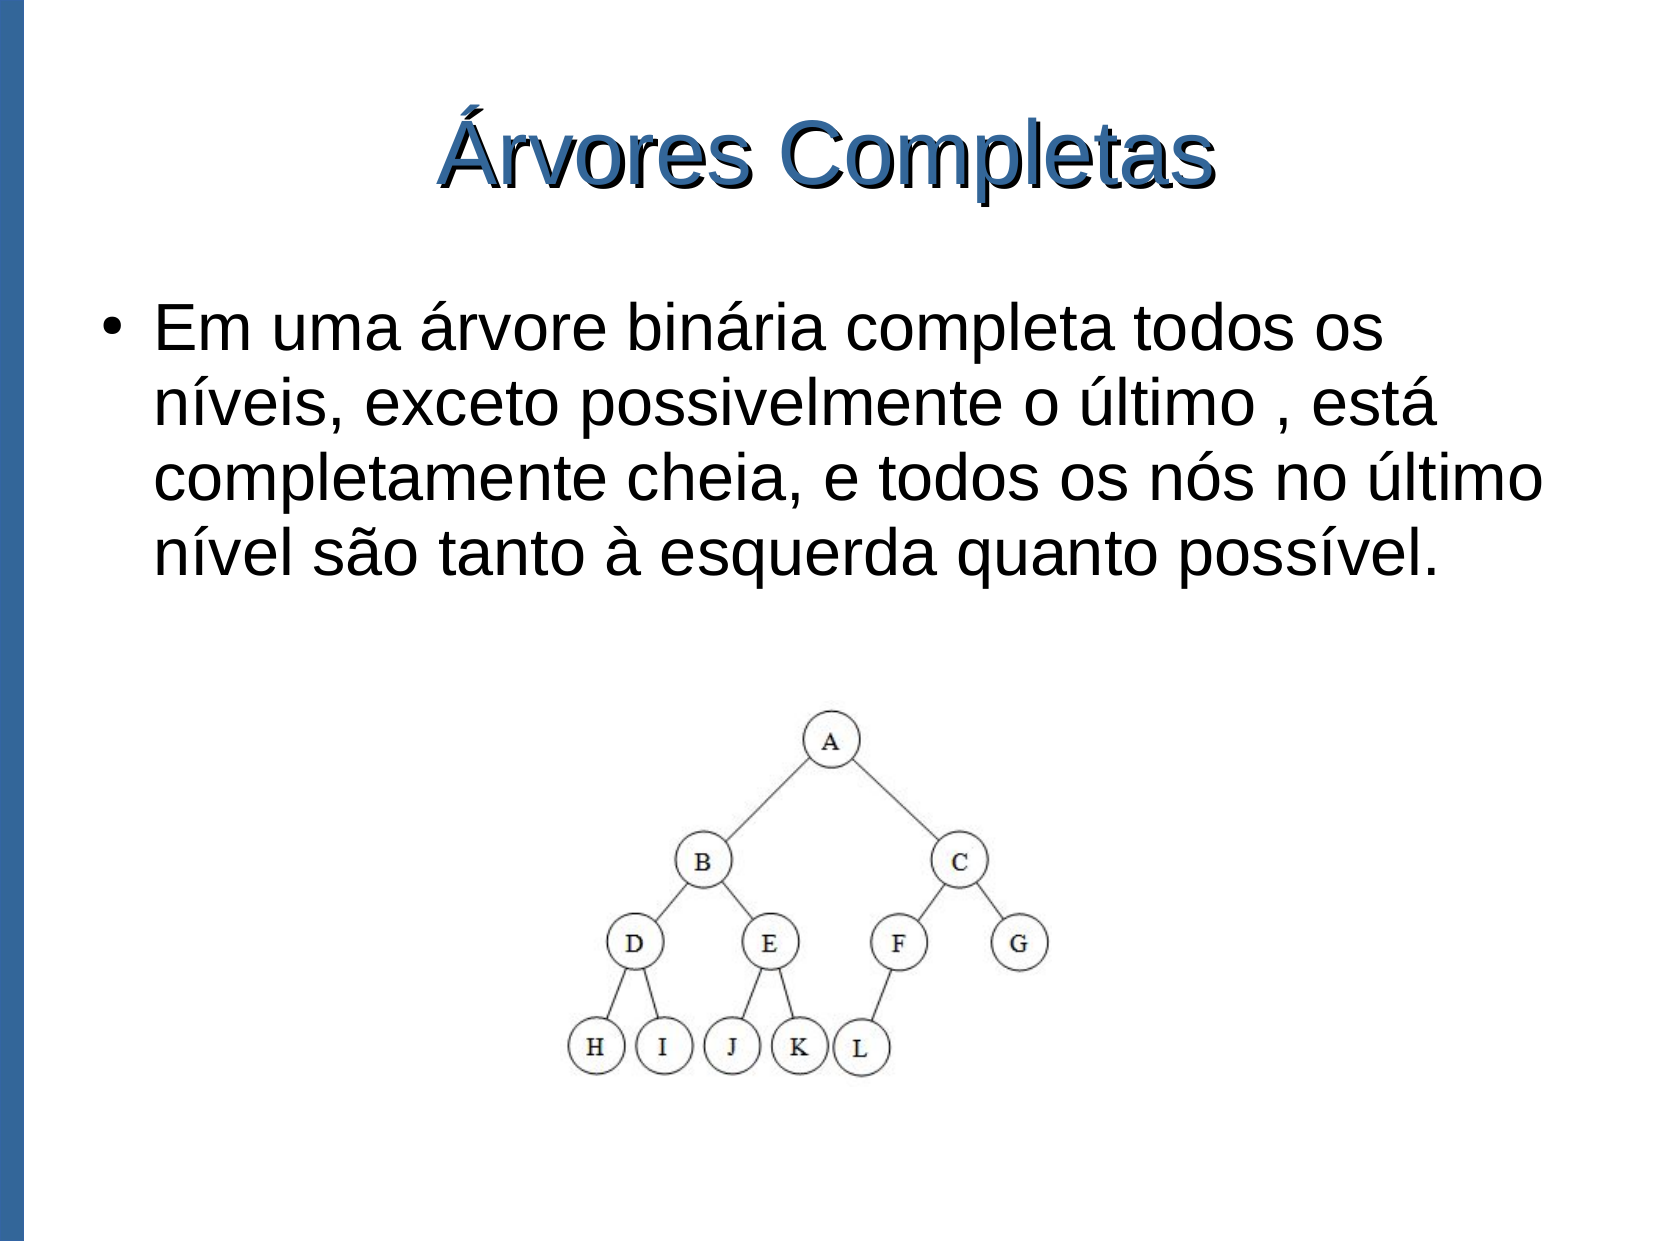

# Árvores Completas
Em uma árvore binária completa todos os níveis, exceto possivelmente o último , está completamente cheia, e todos os nós no último nível são tanto à esquerda quanto possível.